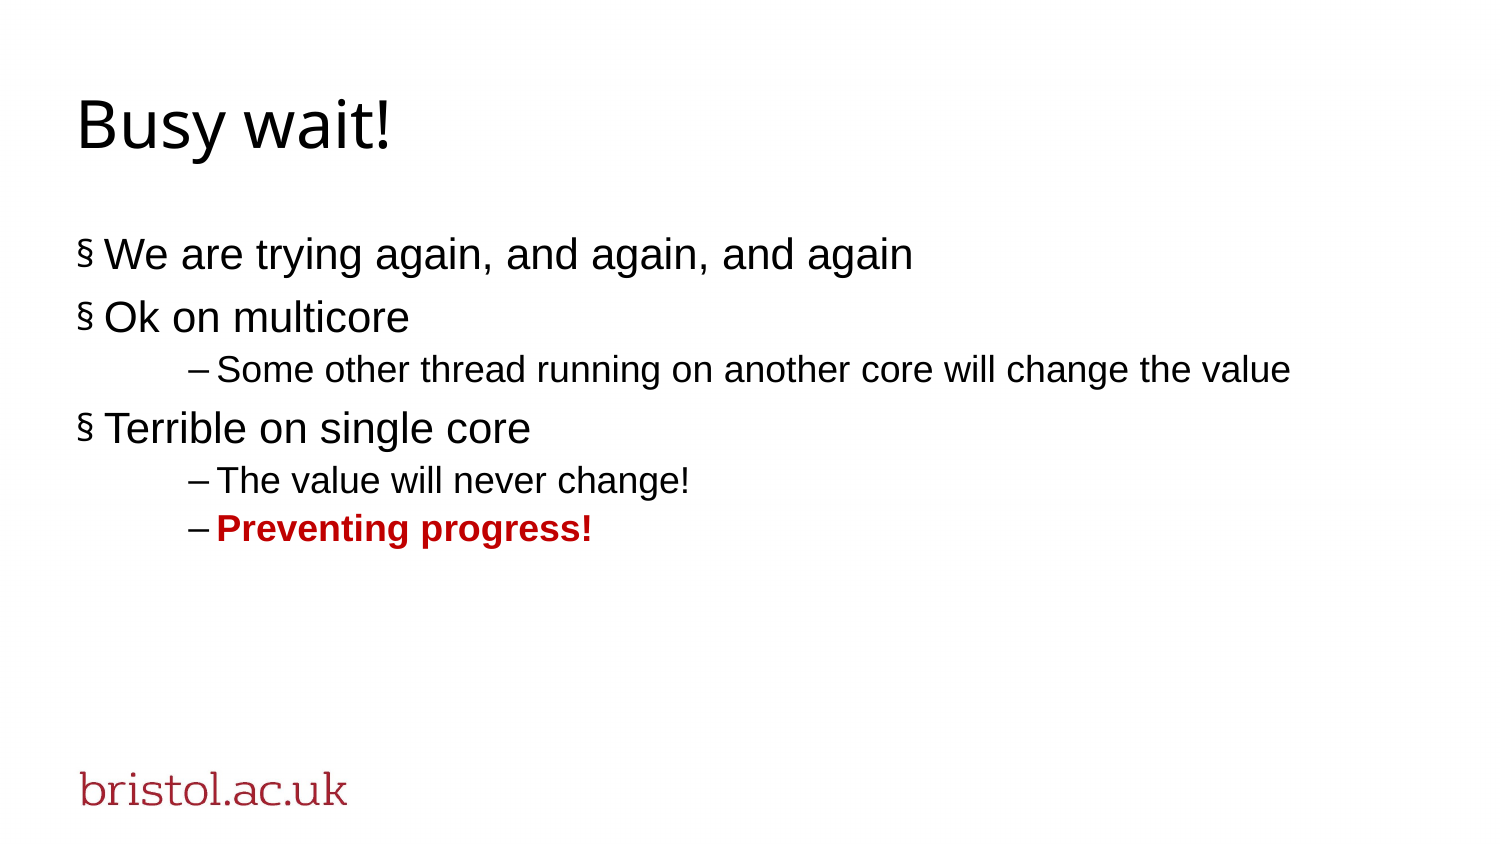

# Busy wait!
We are trying again, and again, and again
Ok on multicore
Some other thread running on another core will change the value
Terrible on single core
The value will never change!
Preventing progress!